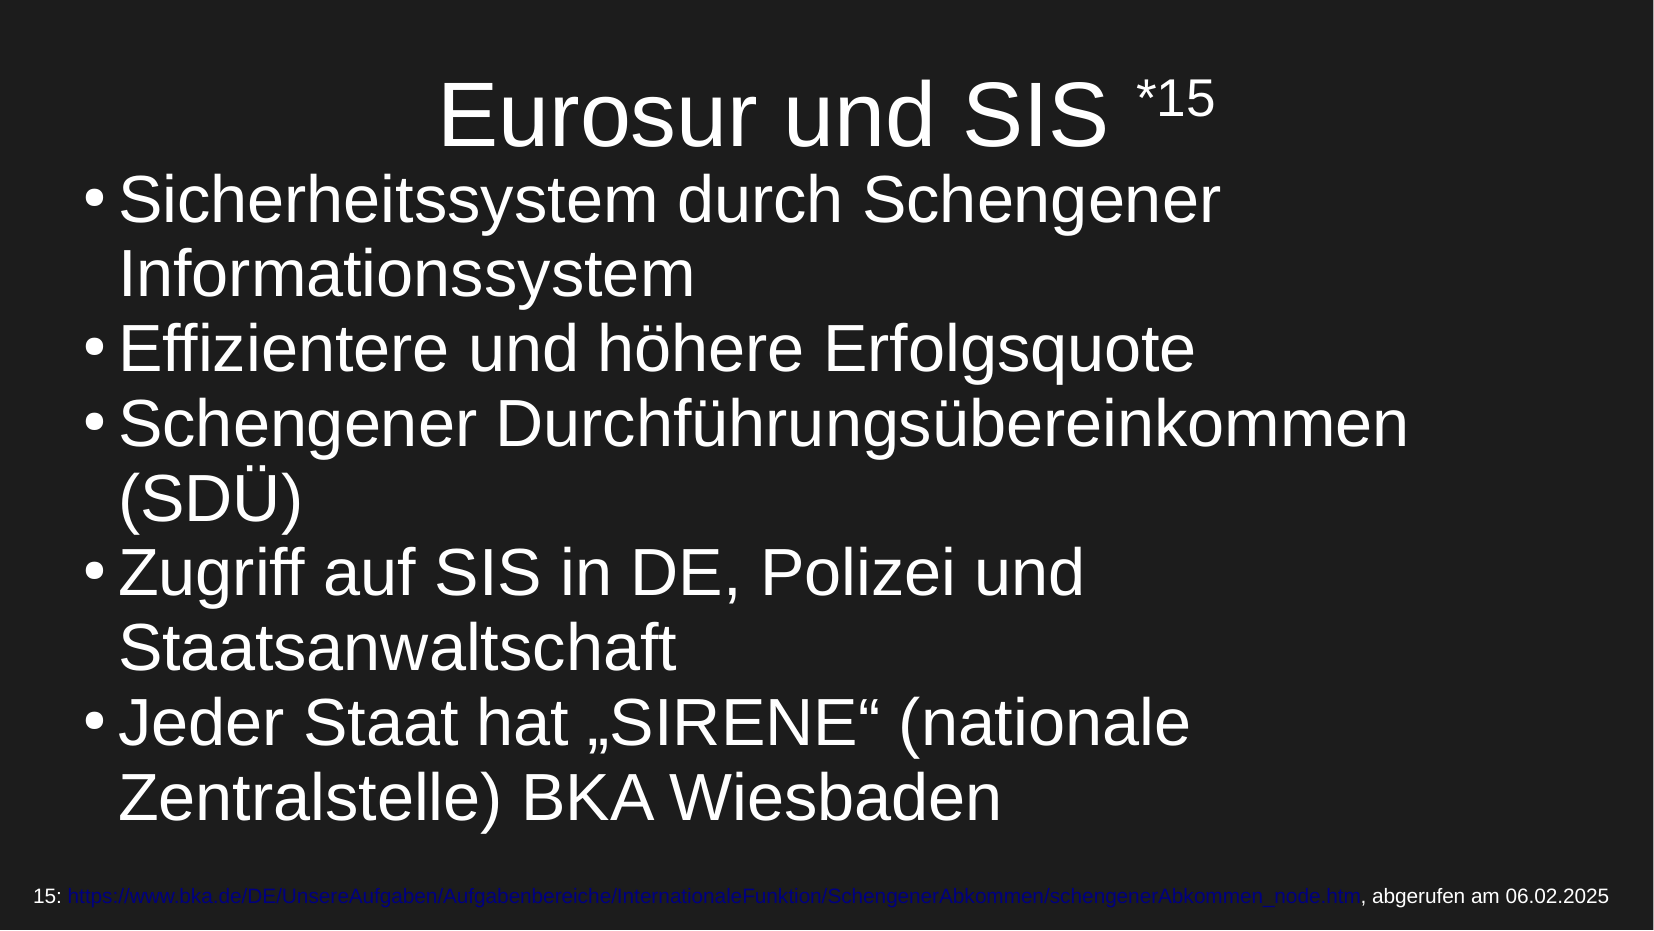

# Eurosur und SIS *15
Sicherheitssystem durch Schengener Informationssystem
Effizientere und höhere Erfolgsquote
Schengener Durchführungsübereinkommen (SDÜ)
Zugriff auf SIS in DE, Polizei und Staatsanwaltschaft
Jeder Staat hat „SIRENE“ (nationale Zentralstelle) BKA Wiesbaden
15: https://www.bka.de/DE/UnsereAufgaben/Aufgabenbereiche/InternationaleFunktion/SchengenerAbkommen/schengenerAbkommen_node.htm, abgerufen am 06.02.2025